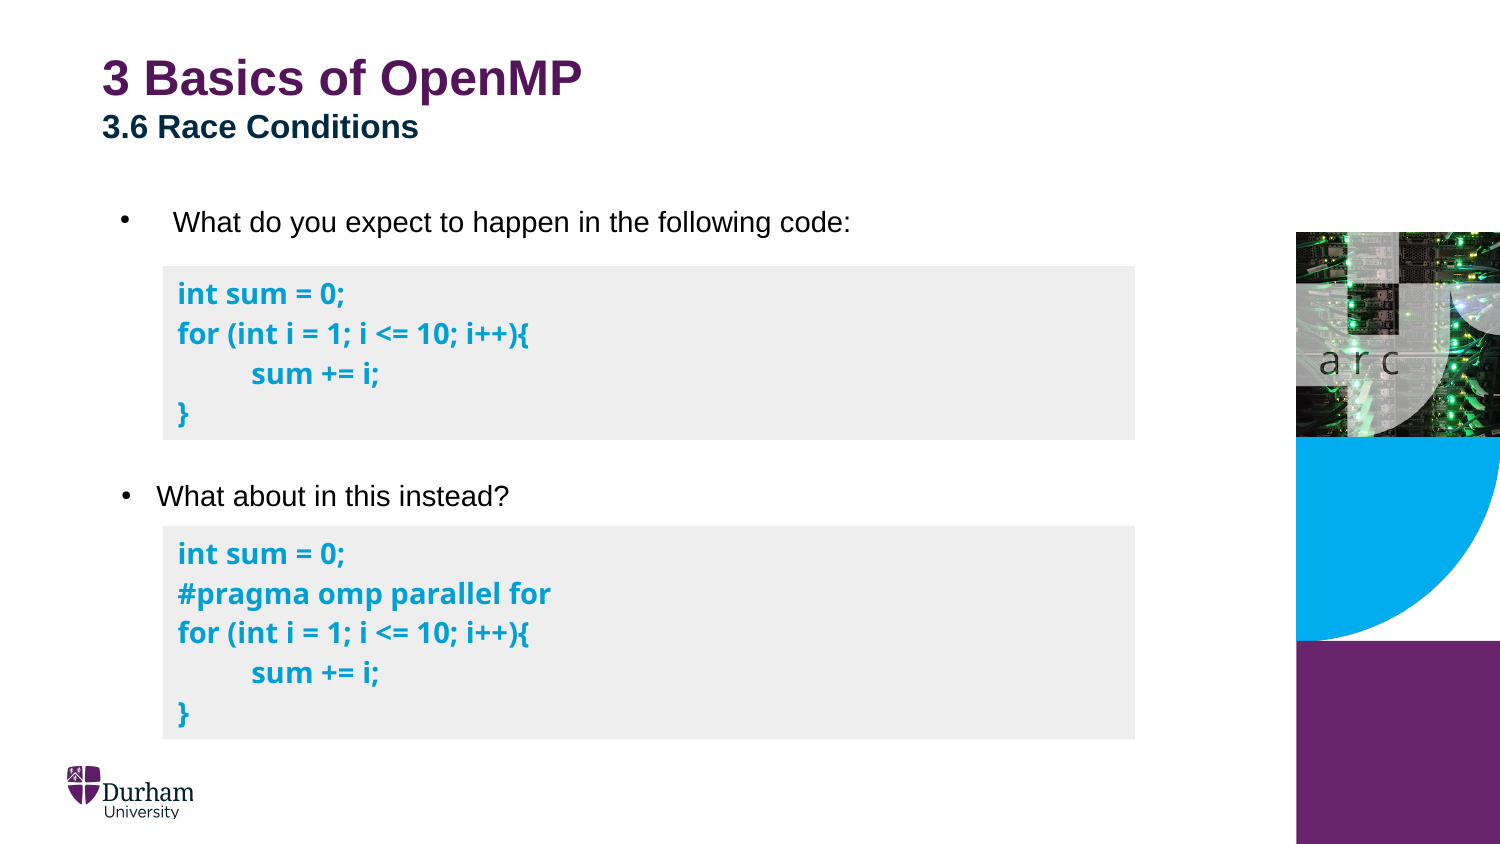

# 3 Basics of OpenMP 3.6 Race Conditions
What do you expect to happen in the following code:
int sum = 0;
for (int i = 1; i <= 10; i++){
	sum += i;
}
What about in this instead?
int sum = 0;
#pragma omp parallel for
for (int i = 1; i <= 10; i++){
	sum += i;
}